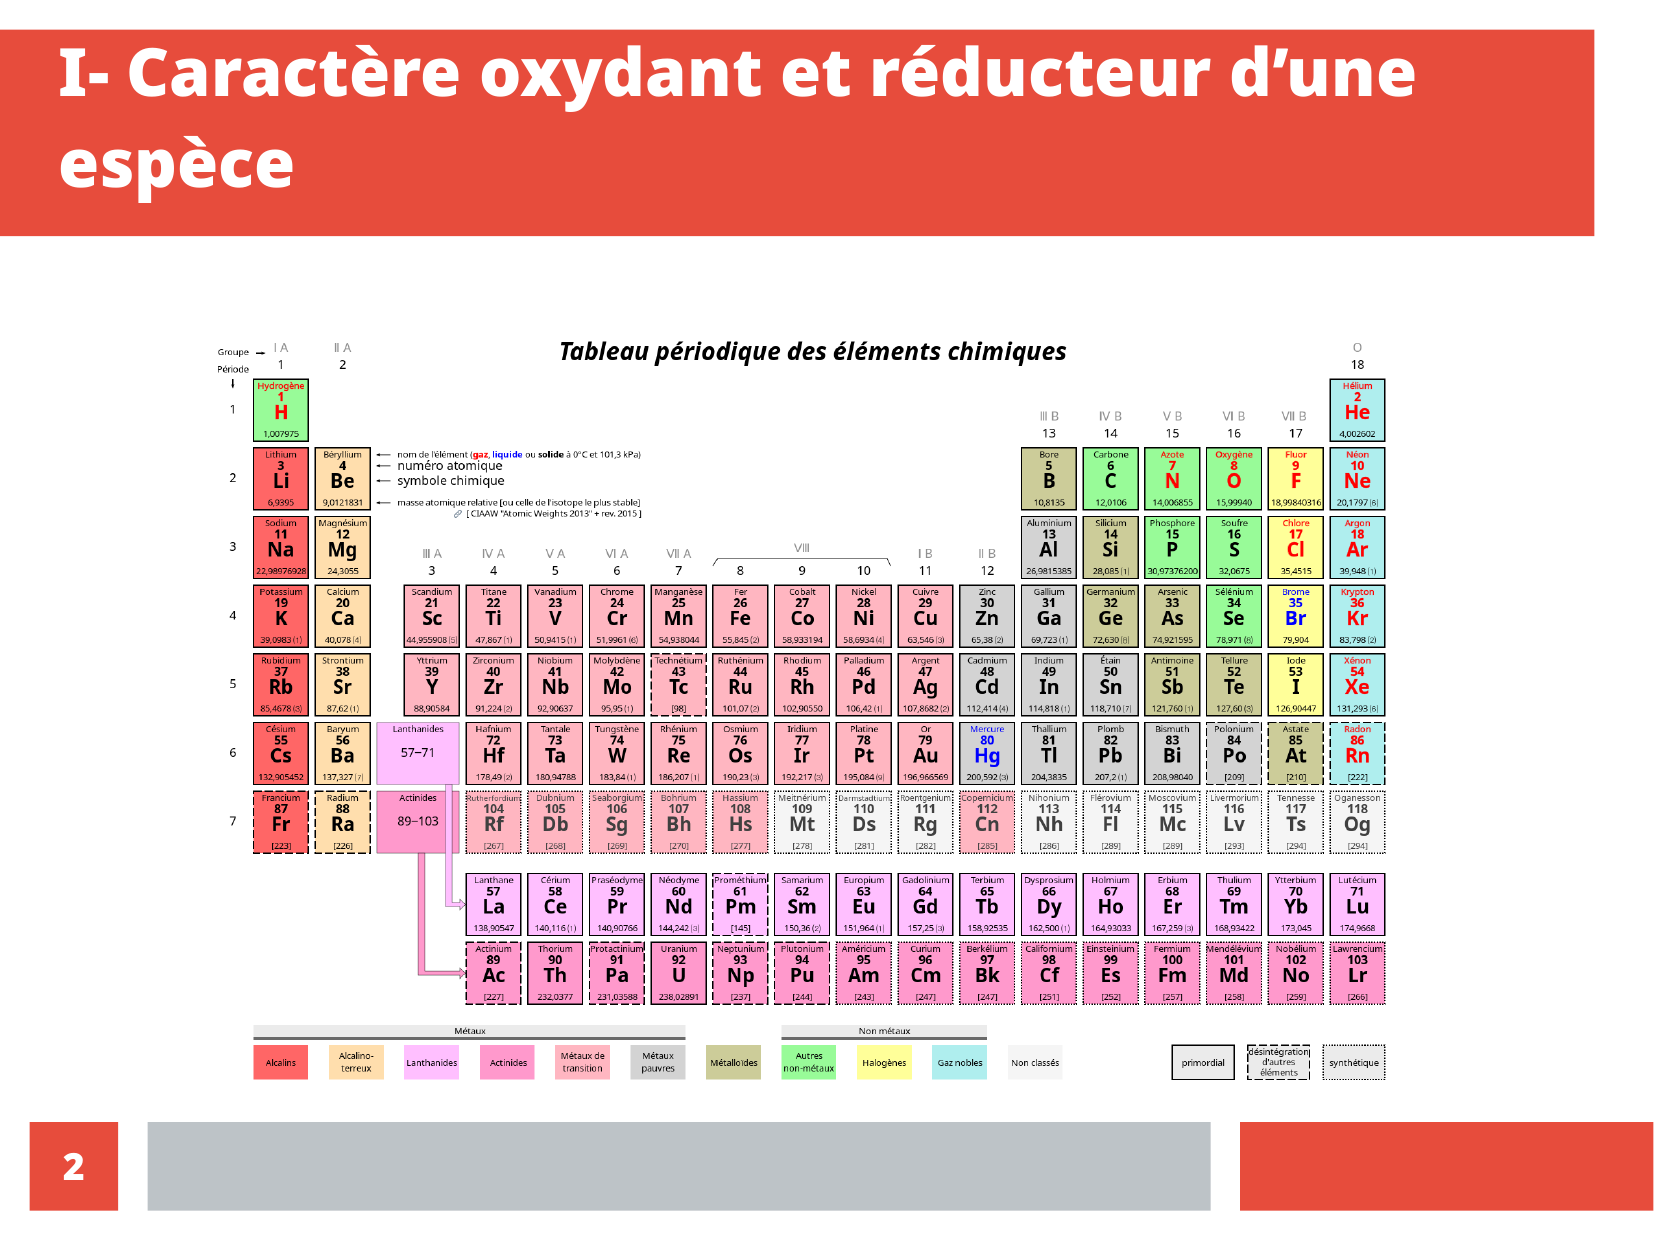

# I- Caractère oxydant et réducteur d’une espèce
2